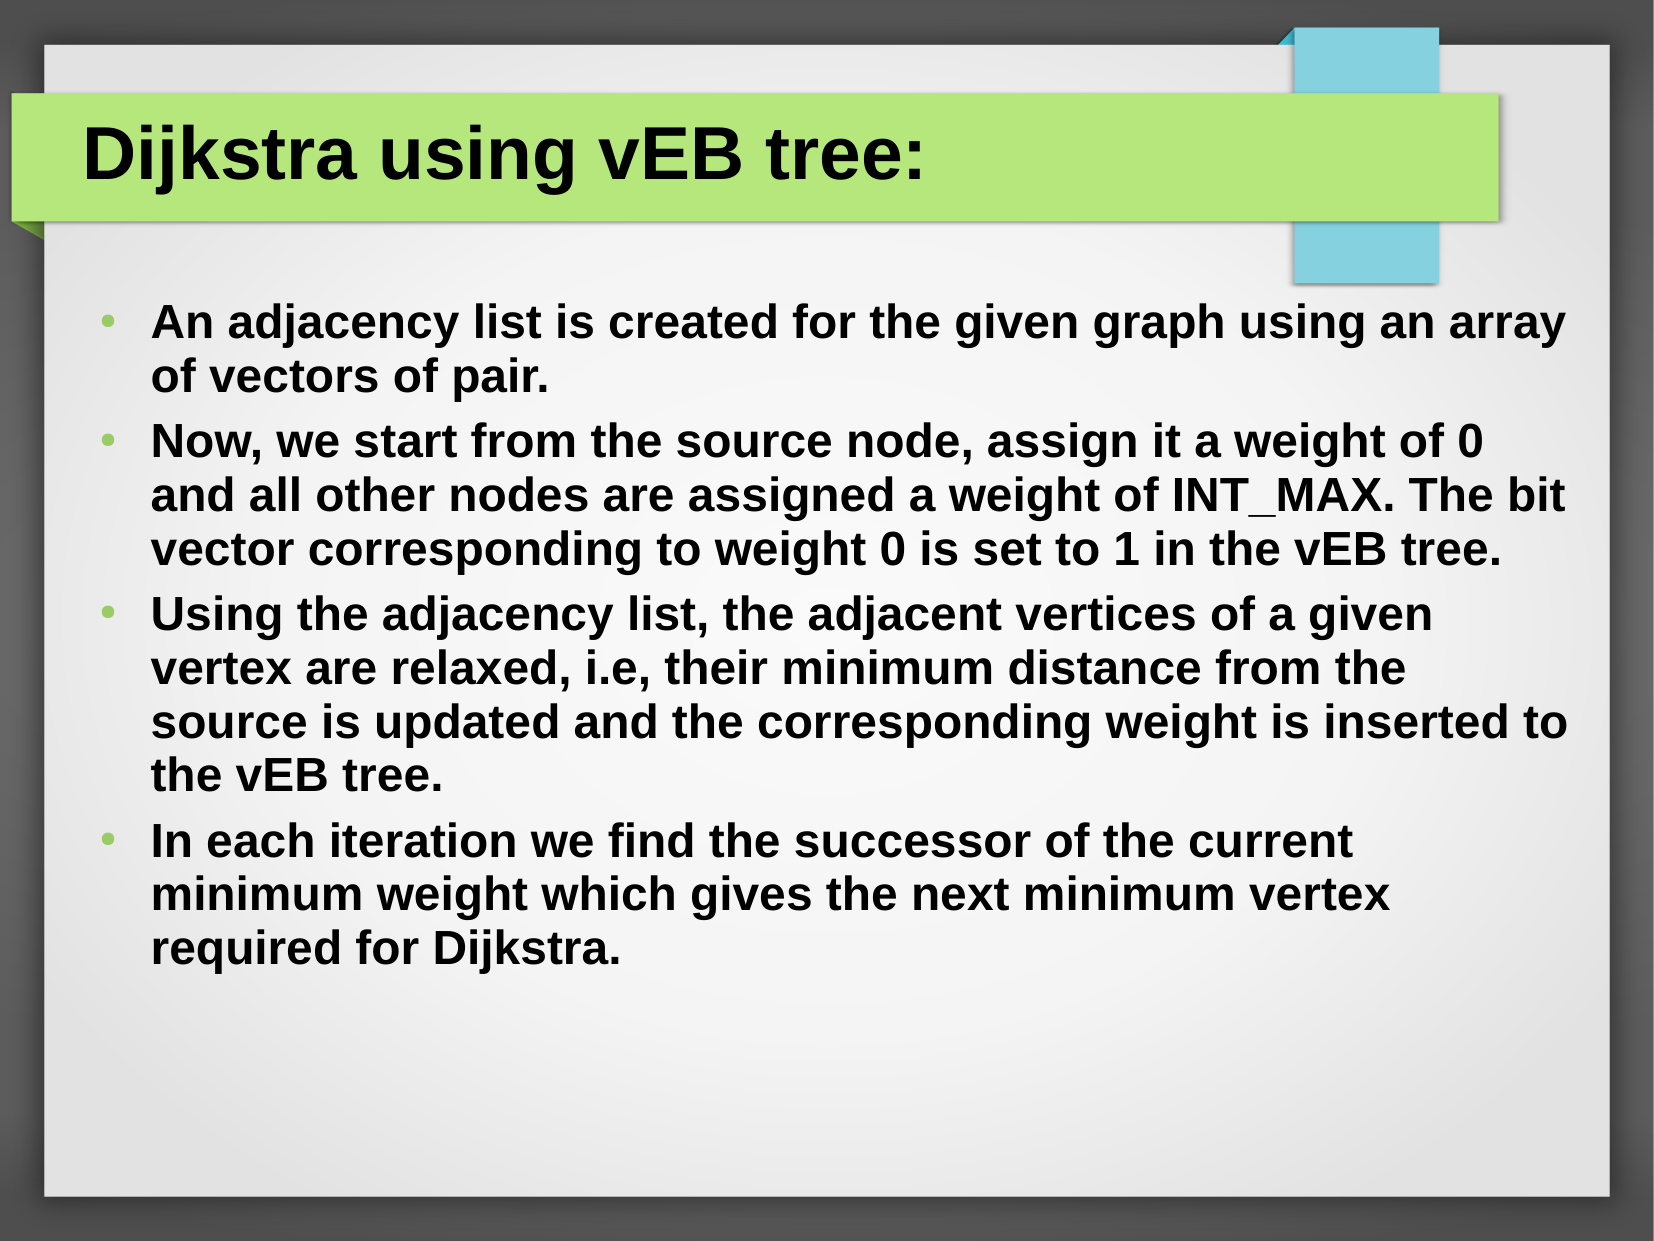

# Dijkstra using vEB tree:
An adjacency list is created for the given graph using an array of vectors of pair.
Now, we start from the source node, assign it a weight of 0 and all other nodes are assigned a weight of INT_MAX. The bit vector corresponding to weight 0 is set to 1 in the vEB tree.
Using the adjacency list, the adjacent vertices of a given vertex are relaxed, i.e, their minimum distance from the source is updated and the corresponding weight is inserted to the vEB tree.
In each iteration we find the successor of the current minimum weight which gives the next minimum vertex required for Dijkstra.